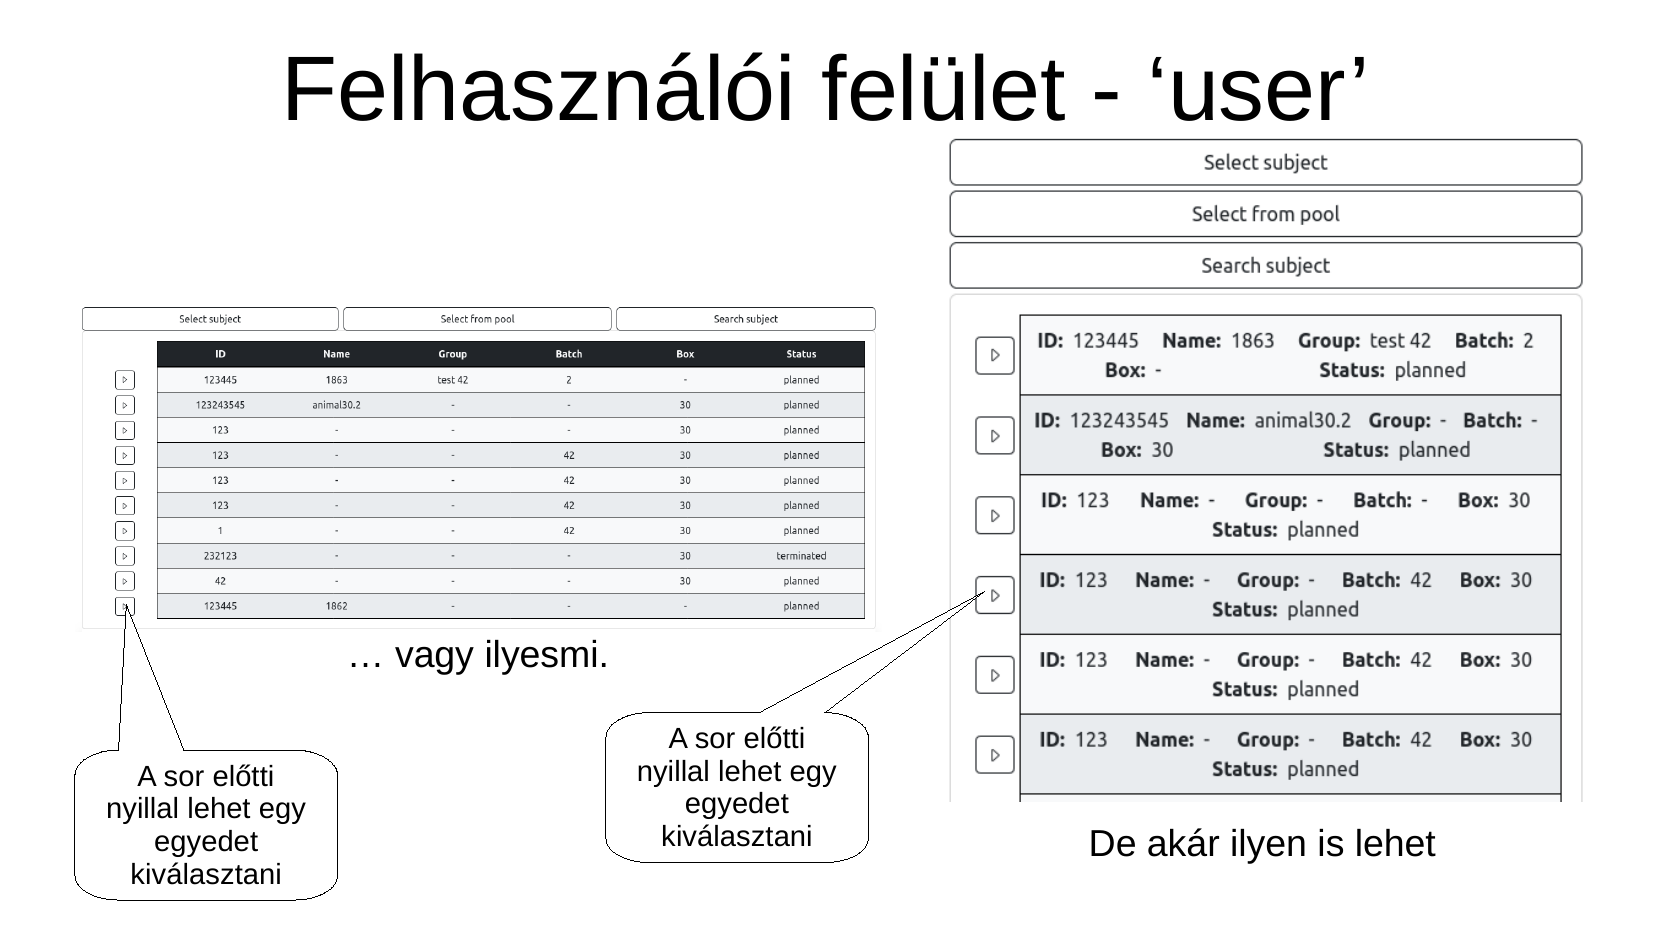

# Felhasználói felület - ‘user’
De akár ilyen is lehet
… vagy ilyesmi.
A sor előtti nyillal lehet egy egyedet kiválasztani
A sor előtti nyillal lehet egy egyedet kiválasztani